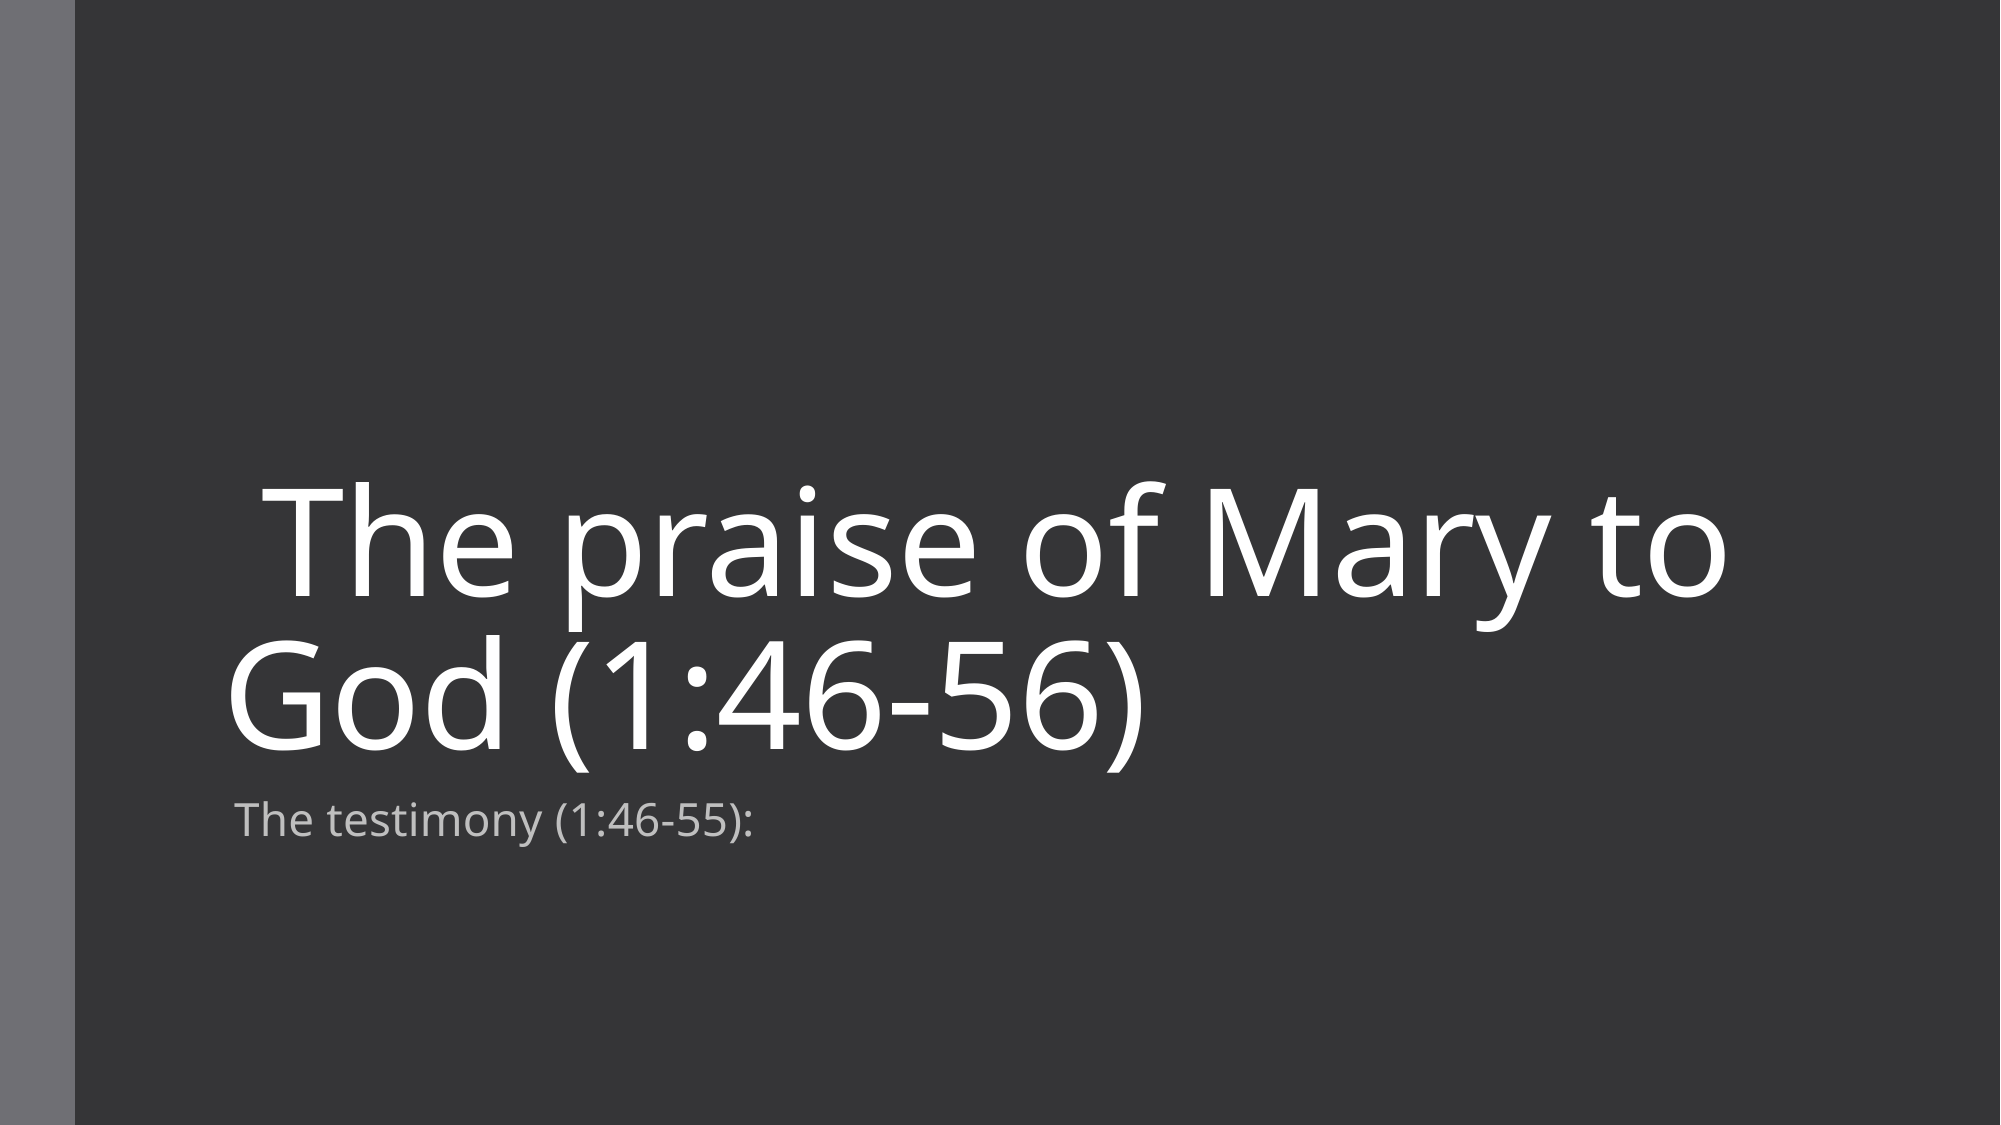

# The praise of Mary to God (1:46-56)
 The testimony (1:46-55):